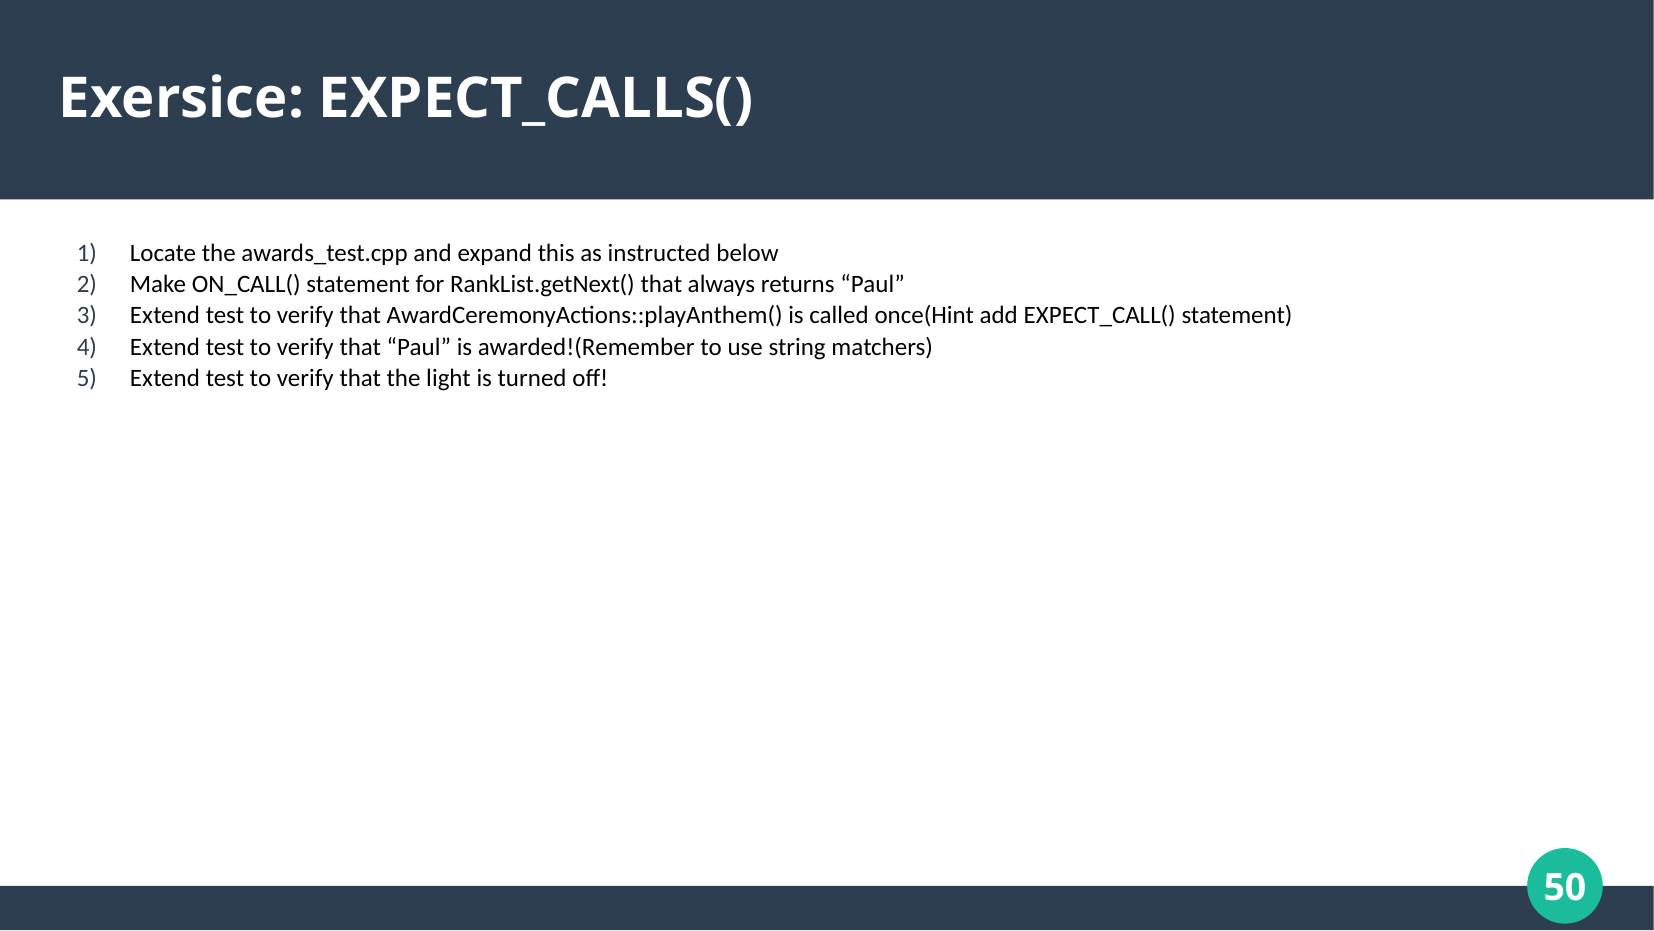

# Exersice: EXPECT_CALLS()
Locate the awards_test.cpp and expand this as instructed below
Make ON_CALL() statement for RankList.getNext() that always returns “Paul”
Extend test to verify that AwardCeremonyActions::playAnthem() is called once(Hint add EXPECT_CALL() statement)
Extend test to verify that “Paul” is awarded!(Remember to use string matchers)
Extend test to verify that the light is turned off!